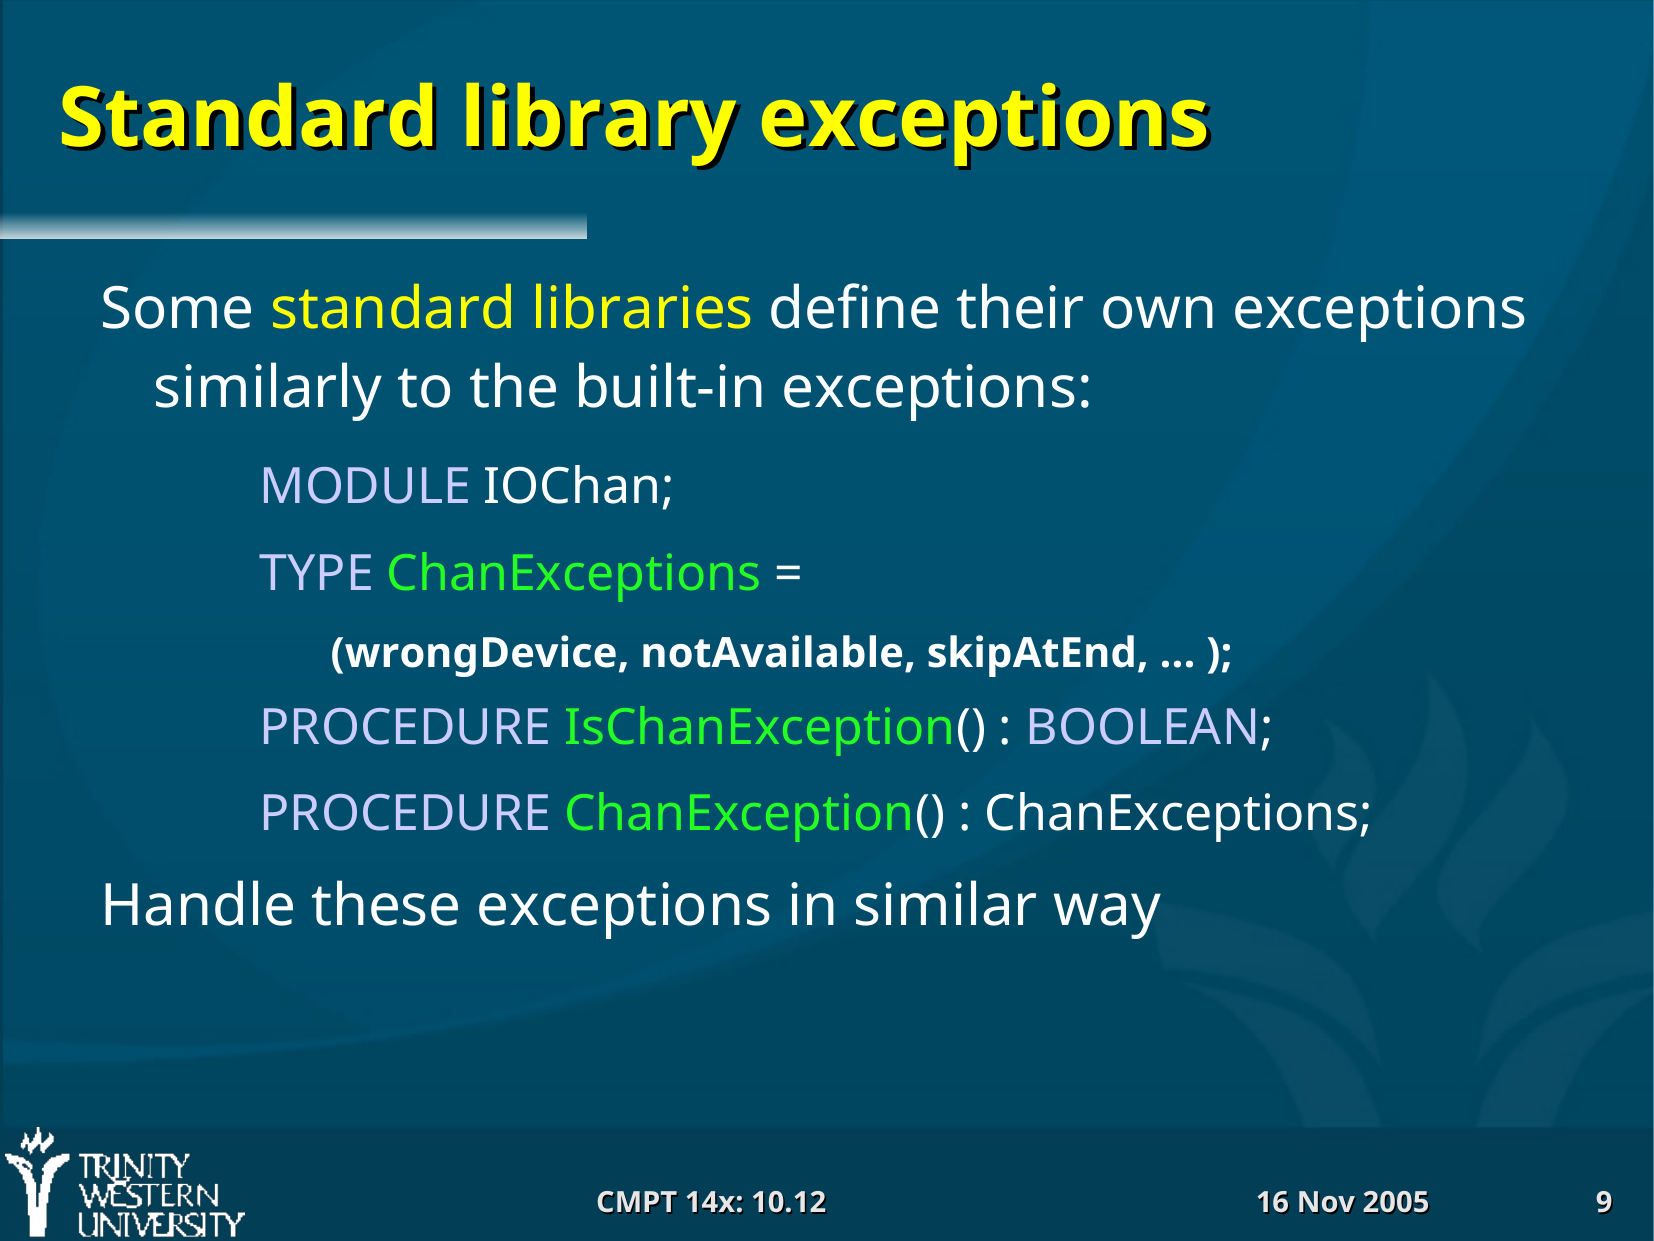

# Standard library exceptions
Some standard libraries define their own exceptions similarly to the built-in exceptions:
MODULE IOChan;
TYPE ChanExceptions =
(wrongDevice, notAvailable, skipAtEnd, ... );
PROCEDURE IsChanException() : BOOLEAN;
PROCEDURE ChanException() : ChanExceptions;
Handle these exceptions in similar way
CMPT 14x: 10.12
16 Nov 2005
9